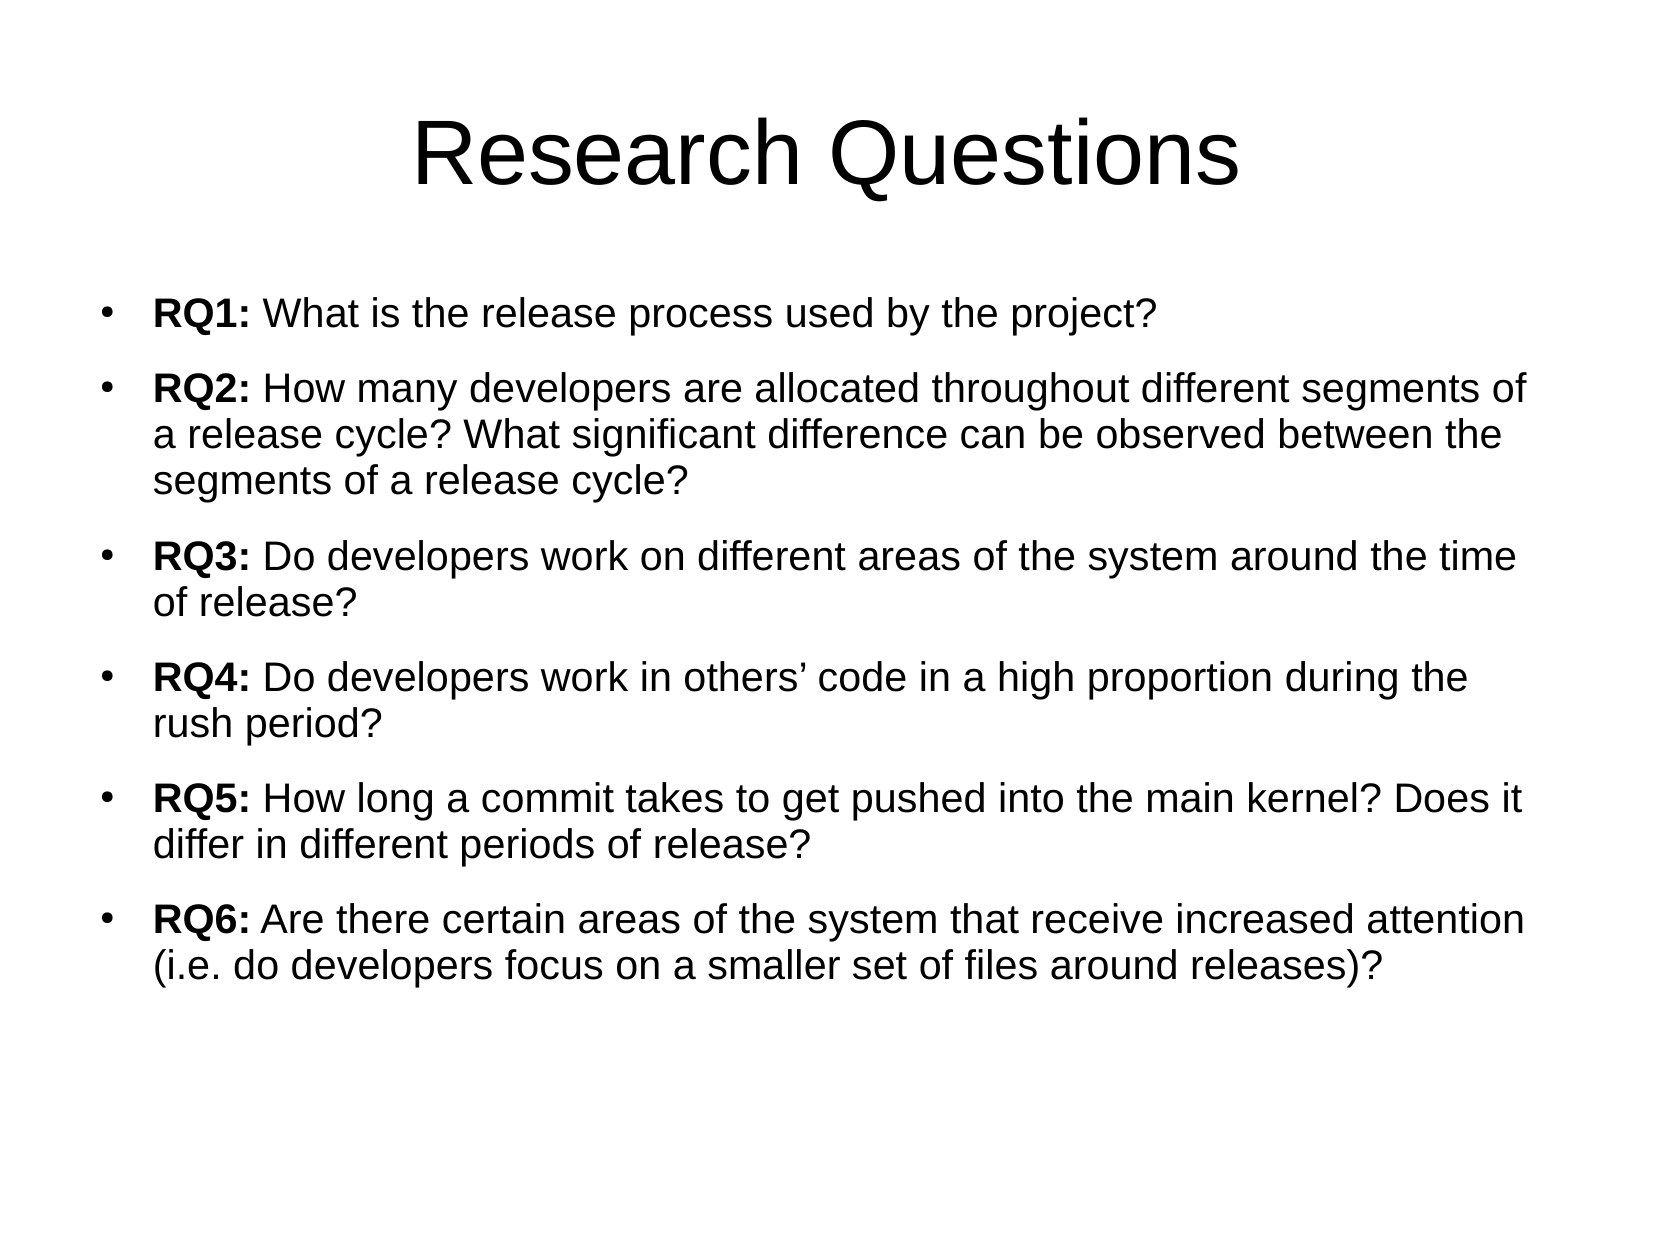

# Research Questions
RQ1: What is the release process used by the project?
RQ2: How many developers are allocated throughout different segments of a release cycle? What significant difference can be observed between the segments of a release cycle?
RQ3: Do developers work on different areas of the system around the time of release?
RQ4: Do developers work in others’ code in a high proportion during the rush period?
RQ5: How long a commit takes to get pushed into the main kernel? Does it differ in different periods of release?
RQ6: Are there certain areas of the system that receive increased attention (i.e. do developers focus on a smaller set of files around releases)?